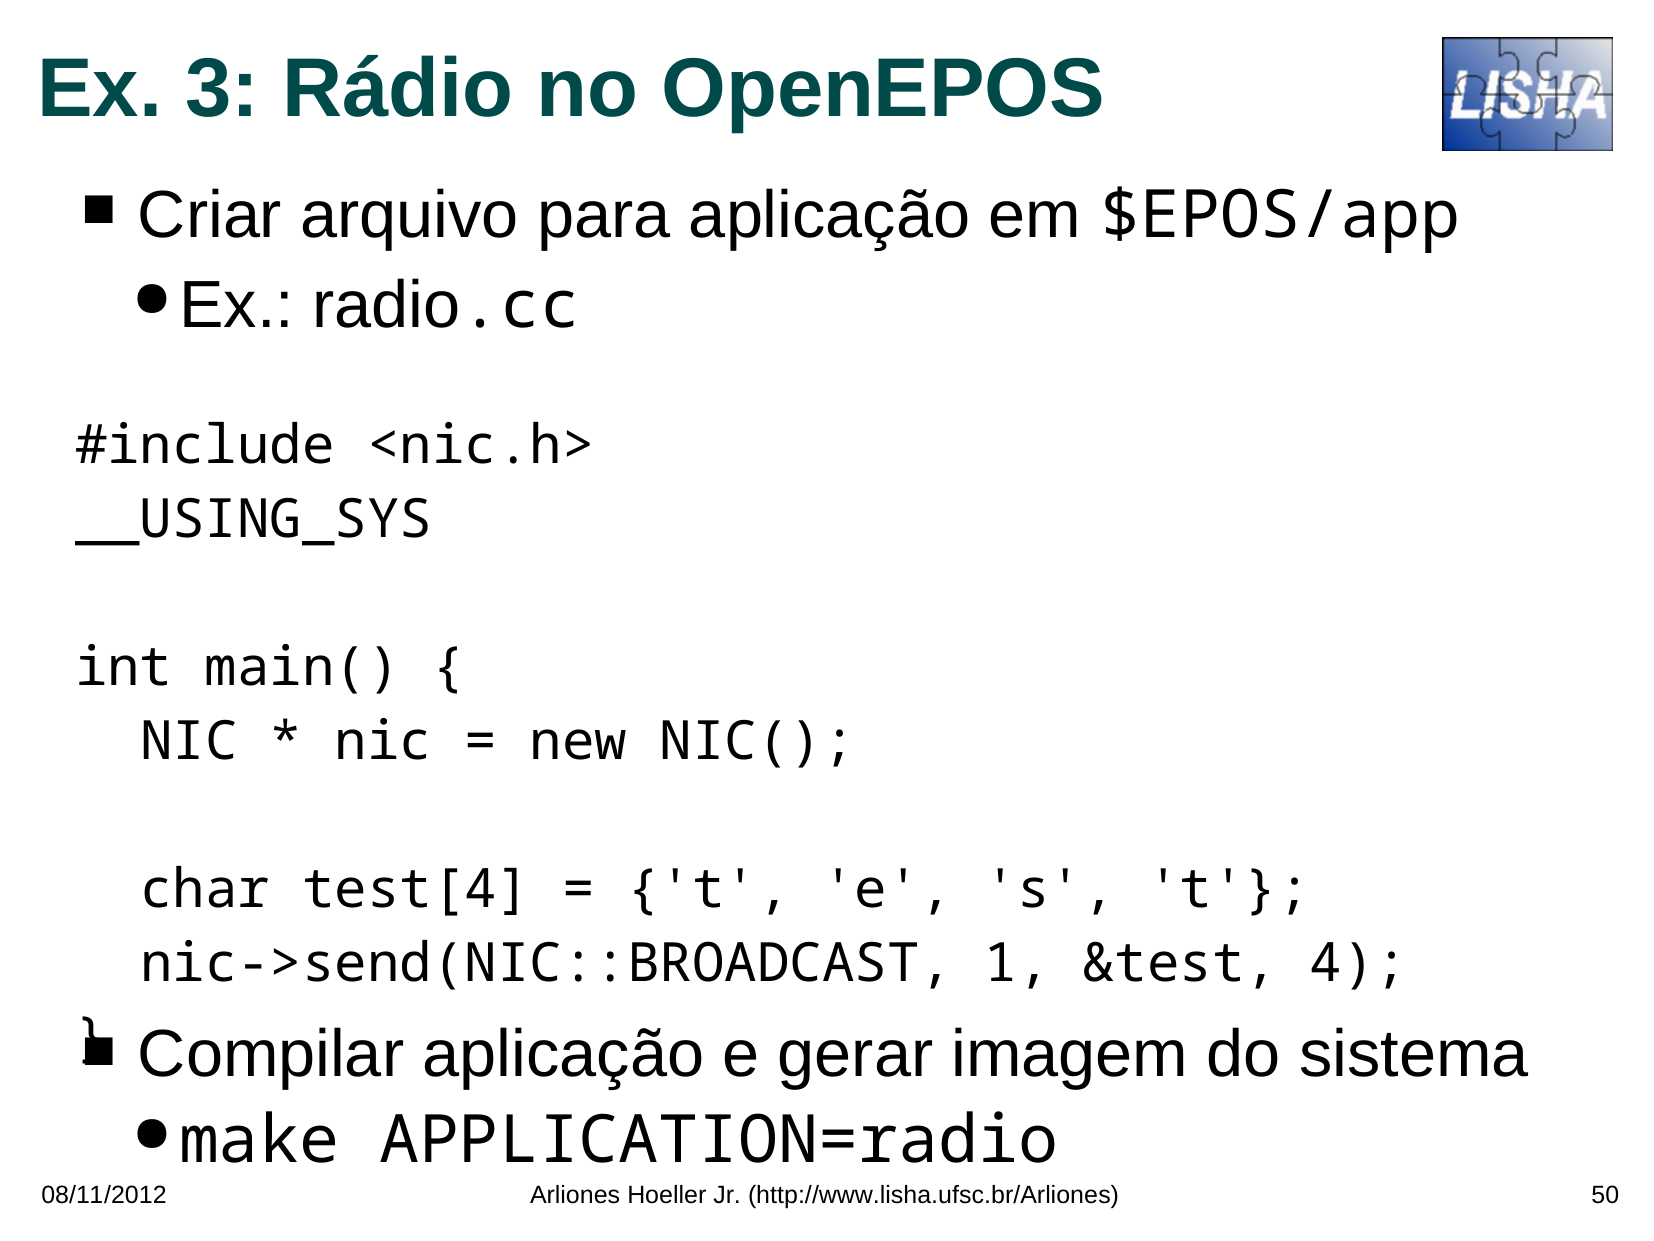

# Ex. 3: Rádio no OpenEPOS
Criar arquivo para aplicação em $EPOS/app
Ex.: radio.cc
#include <nic.h>
__USING_SYS
int main() {
 NIC * nic = new NIC();
 char test[4] = {'t', 'e', 's', 't'};
 nic->send(NIC::BROADCAST, 1, &test, 4);
}
Compilar aplicação e gerar imagem do sistema
make APPLICATION=radio